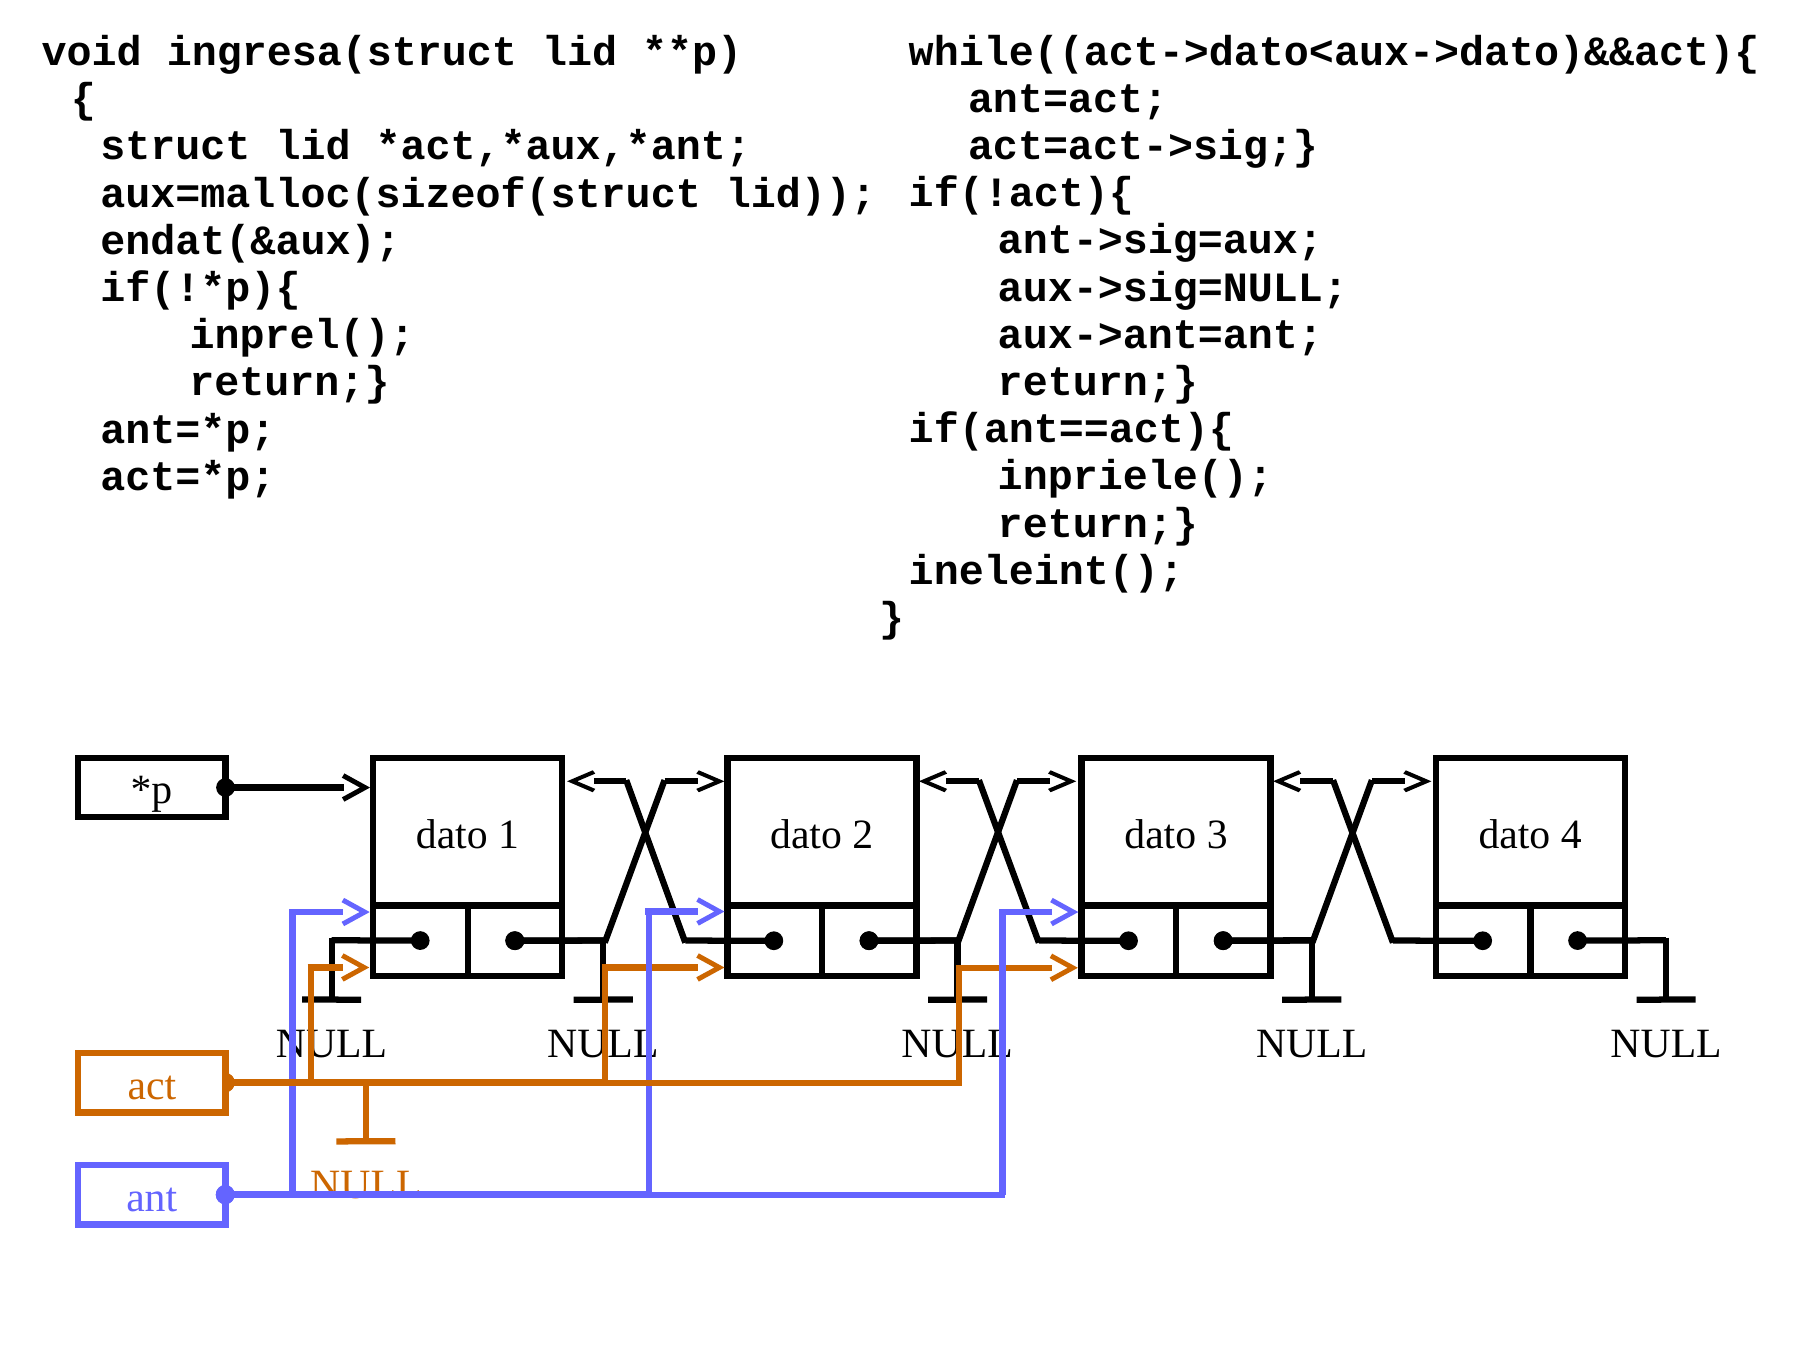

while((act->dato<aux->dato)&&act){
void ingresa(struct lid **p)
ant=act;
{
act=act->sig;}
struct lid *act,*aux,*ant;
if(!act){
aux=malloc(sizeof(struct lid));
ant->sig=aux;
endat(&aux);
aux->sig=NULL;
if(!*p){
aux->ant=ant;
inprel();
return;}
return;}
if(ant==act){
ant=*p;
inpriele();
act=*p;
return;}
ineleint();
}
*p
dato 1
NULL
dato 2
dato 3
dato 4
NULL
NULL
NULL
NULL
act
ant
NULL